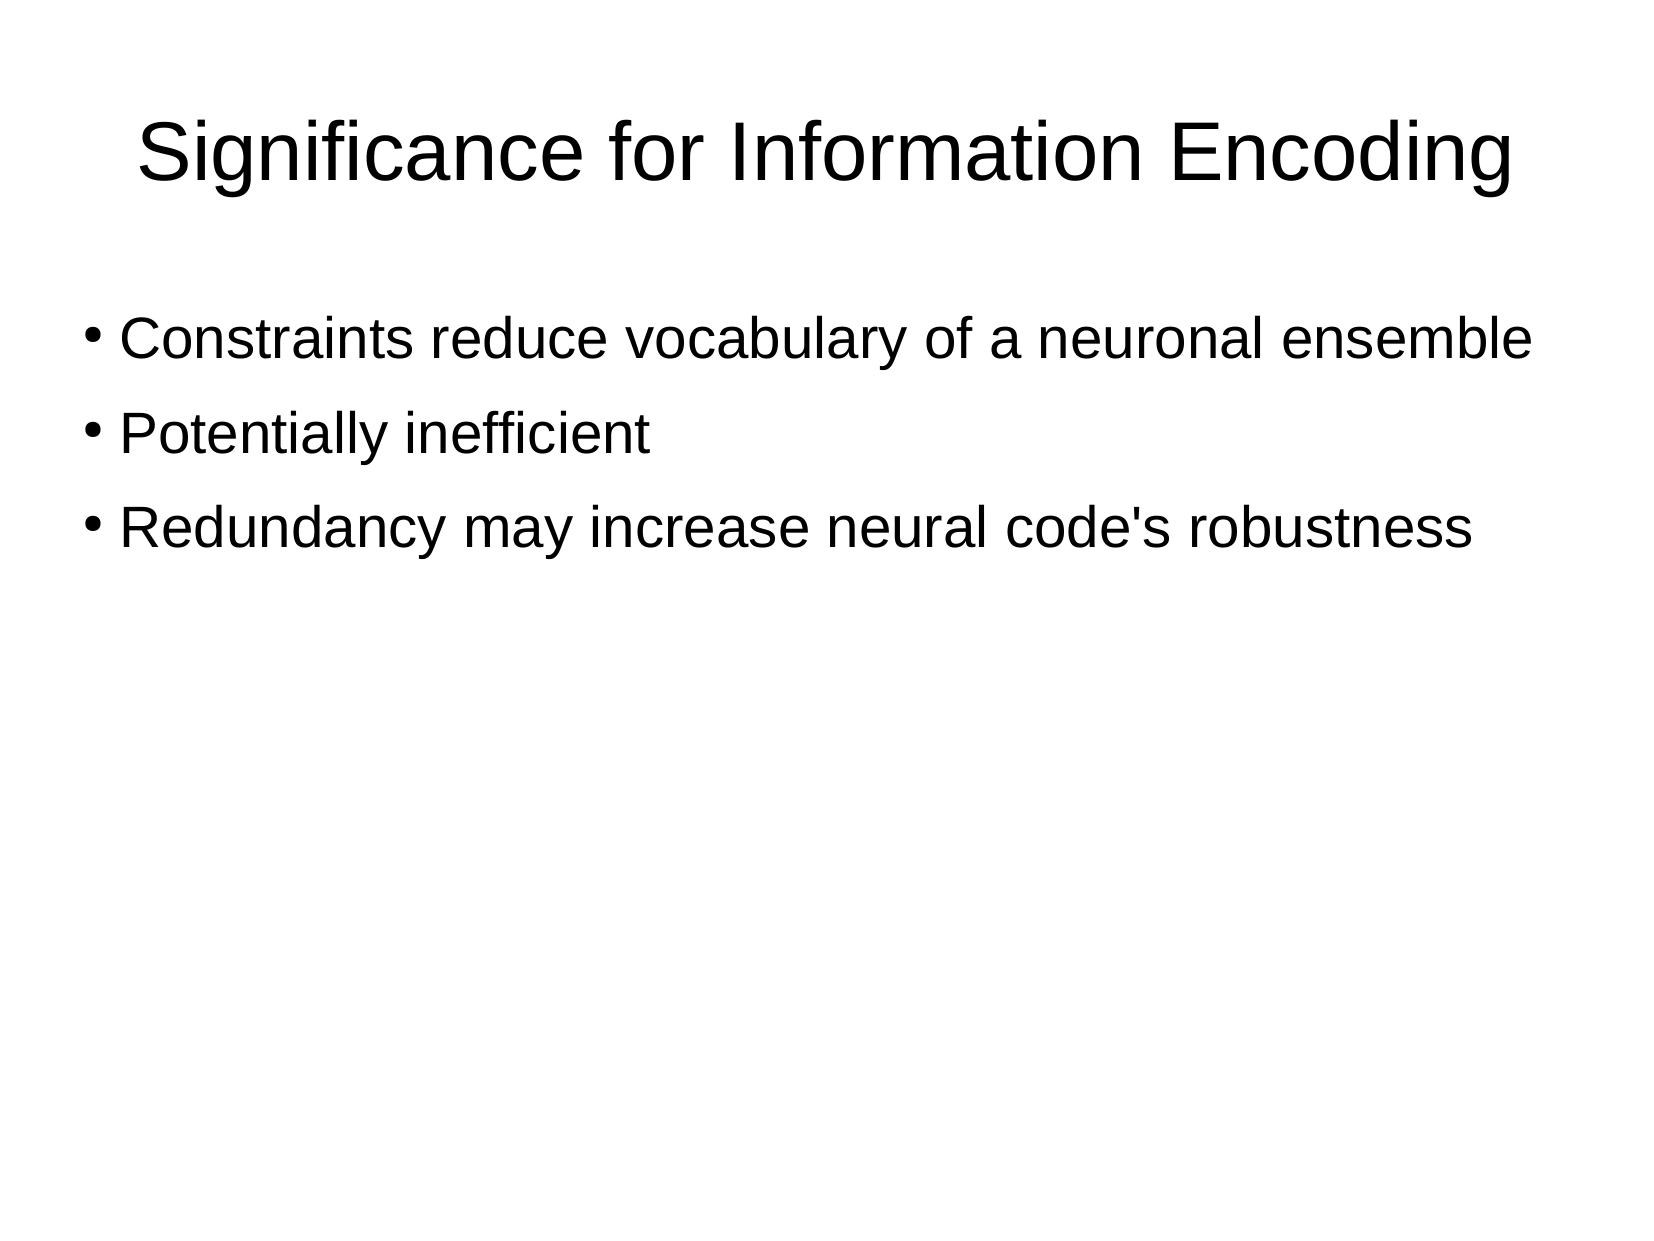

# Significance for Information Encoding
 Constraints reduce vocabulary of a neuronal ensemble
 Potentially inefficient
 Redundancy may increase neural code's robustness